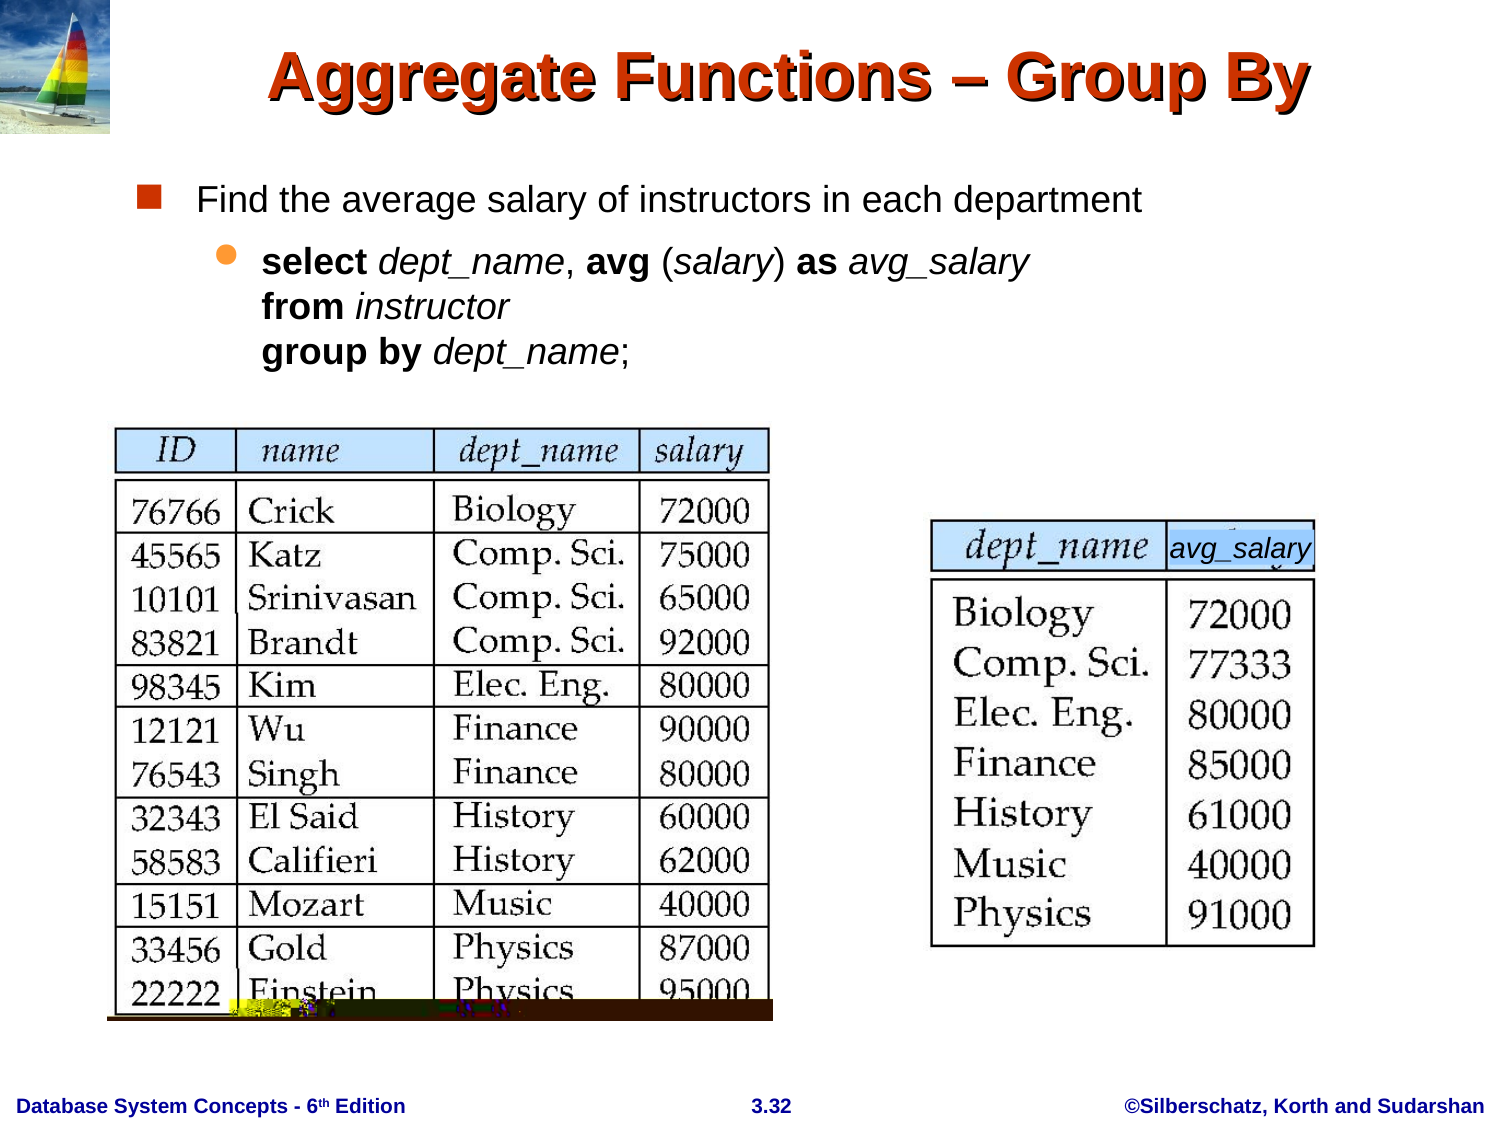

# Aggregate Functions – Group By
Find the average salary of instructors in each department
select dept_name, avg (salary) as avg_salary
from instructor
group by dept_name;
avg_salary